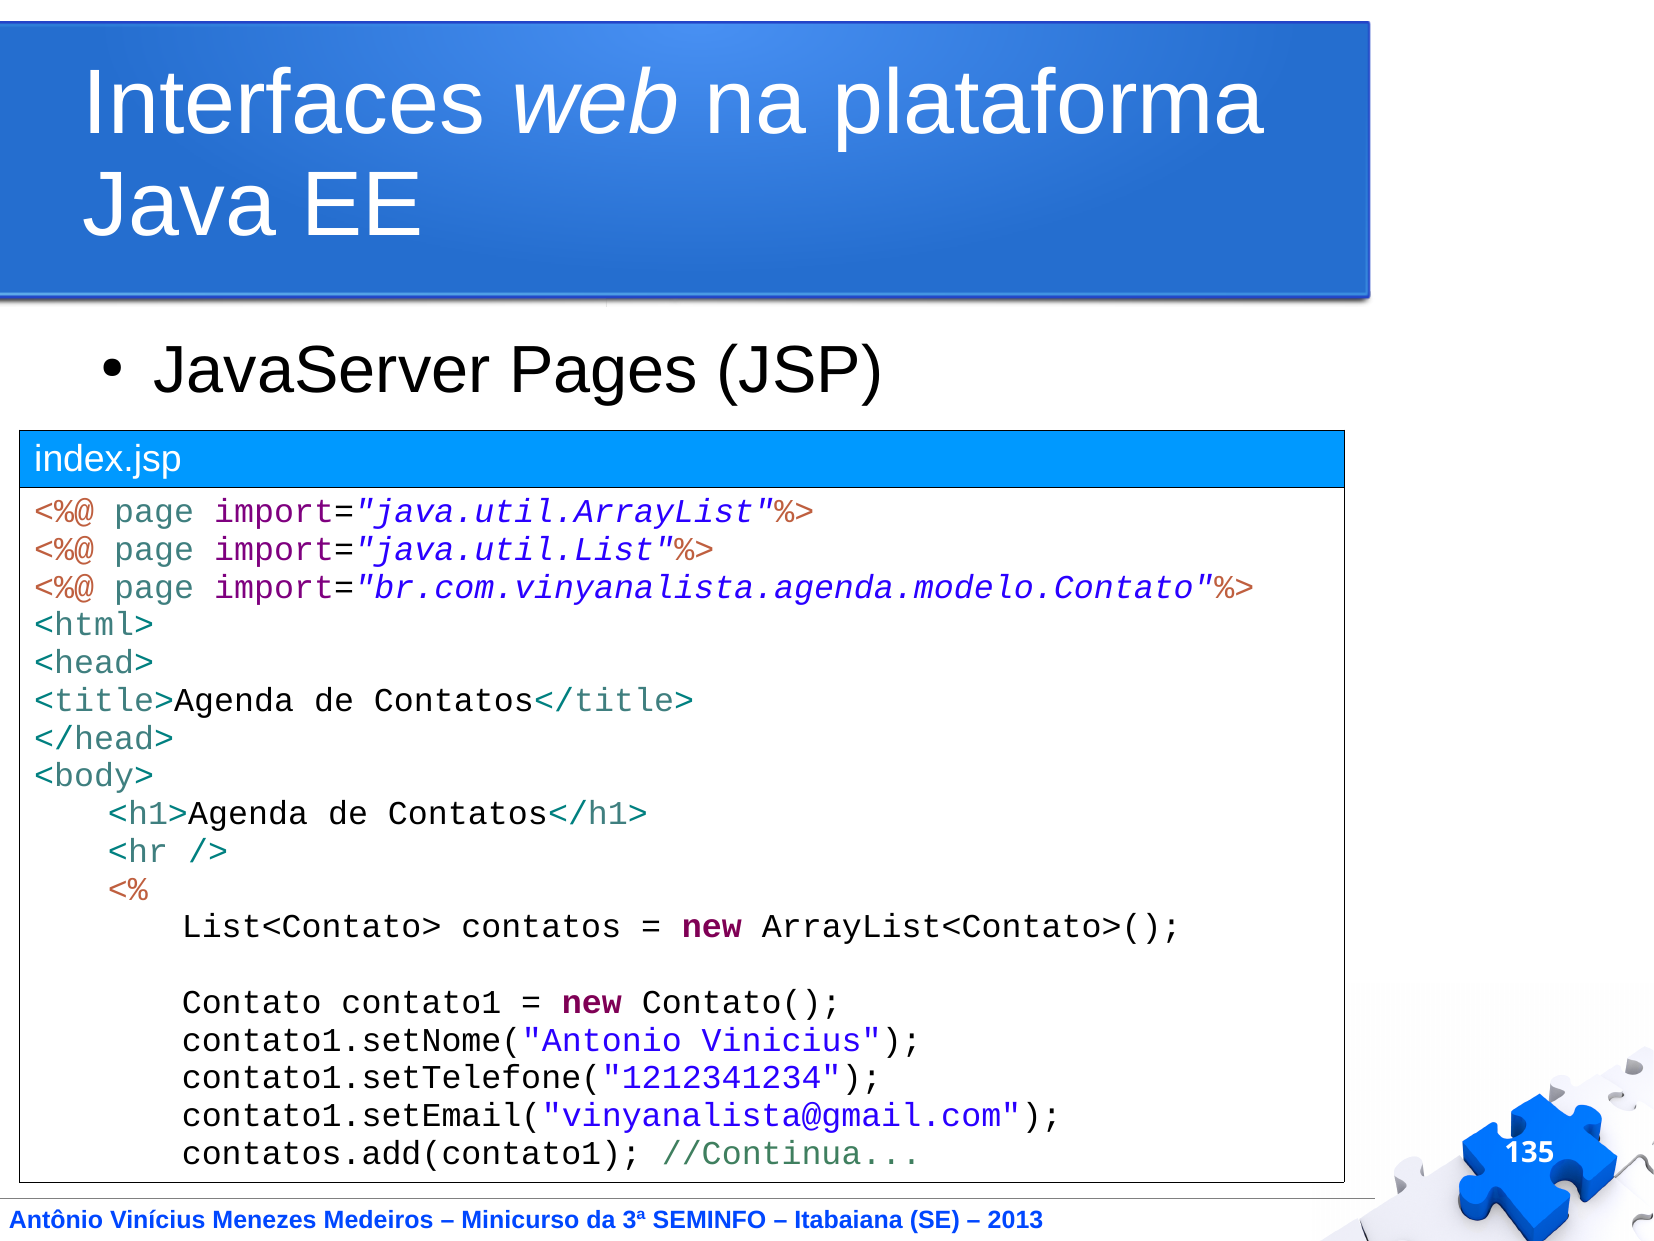

# Interfaces web na plataforma Java EE
JavaServer Pages (JSP)
| index.jsp |
| --- |
| <%@ page import="java.util.ArrayList"%> <%@ page import="java.util.List"%> <%@ page import="br.com.vinyanalista.agenda.modelo.Contato"%> <html> <head> <title>Agenda de Contatos</title> </head> <body> <h1>Agenda de Contatos</h1> <hr /> <% List<Contato> contatos = new ArrayList<Contato>(); Contato contato1 = new Contato(); contato1.setNome("Antonio Vinicius"); contato1.setTelefone("1212341234"); contato1.setEmail("vinyanalista@gmail.com"); contatos.add(contato1); //Continua... |
135